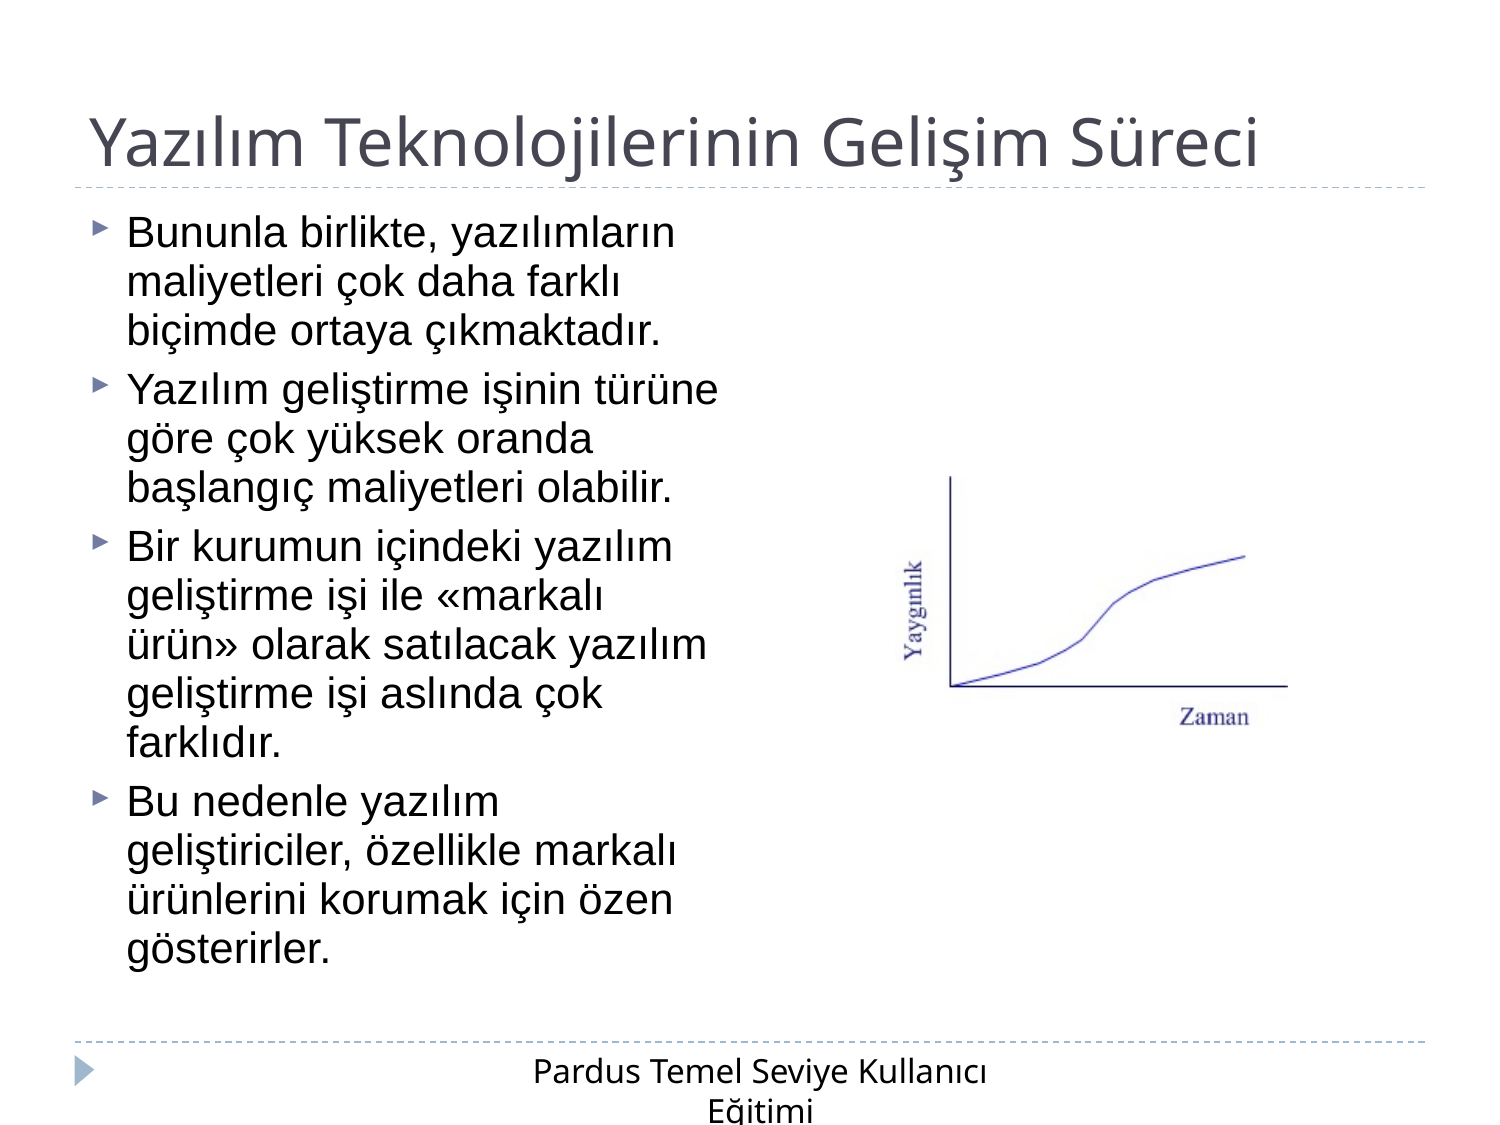

# Yazılım Teknolojilerinin Gelişim Süreci
Bununla birlikte, yazılımların maliyetleri çok daha farklı biçimde ortaya çıkmaktadır.
Yazılım geliştirme işinin türüne göre çok yüksek oranda başlangıç maliyetleri olabilir.
Bir kurumun içindeki yazılım geliştirme işi ile «markalı ürün» olarak satılacak yazılım geliştirme işi aslında çok farklıdır.
Bu nedenle yazılım geliştiriciler, özellikle markalı ürünlerini korumak için özen gösterirler.